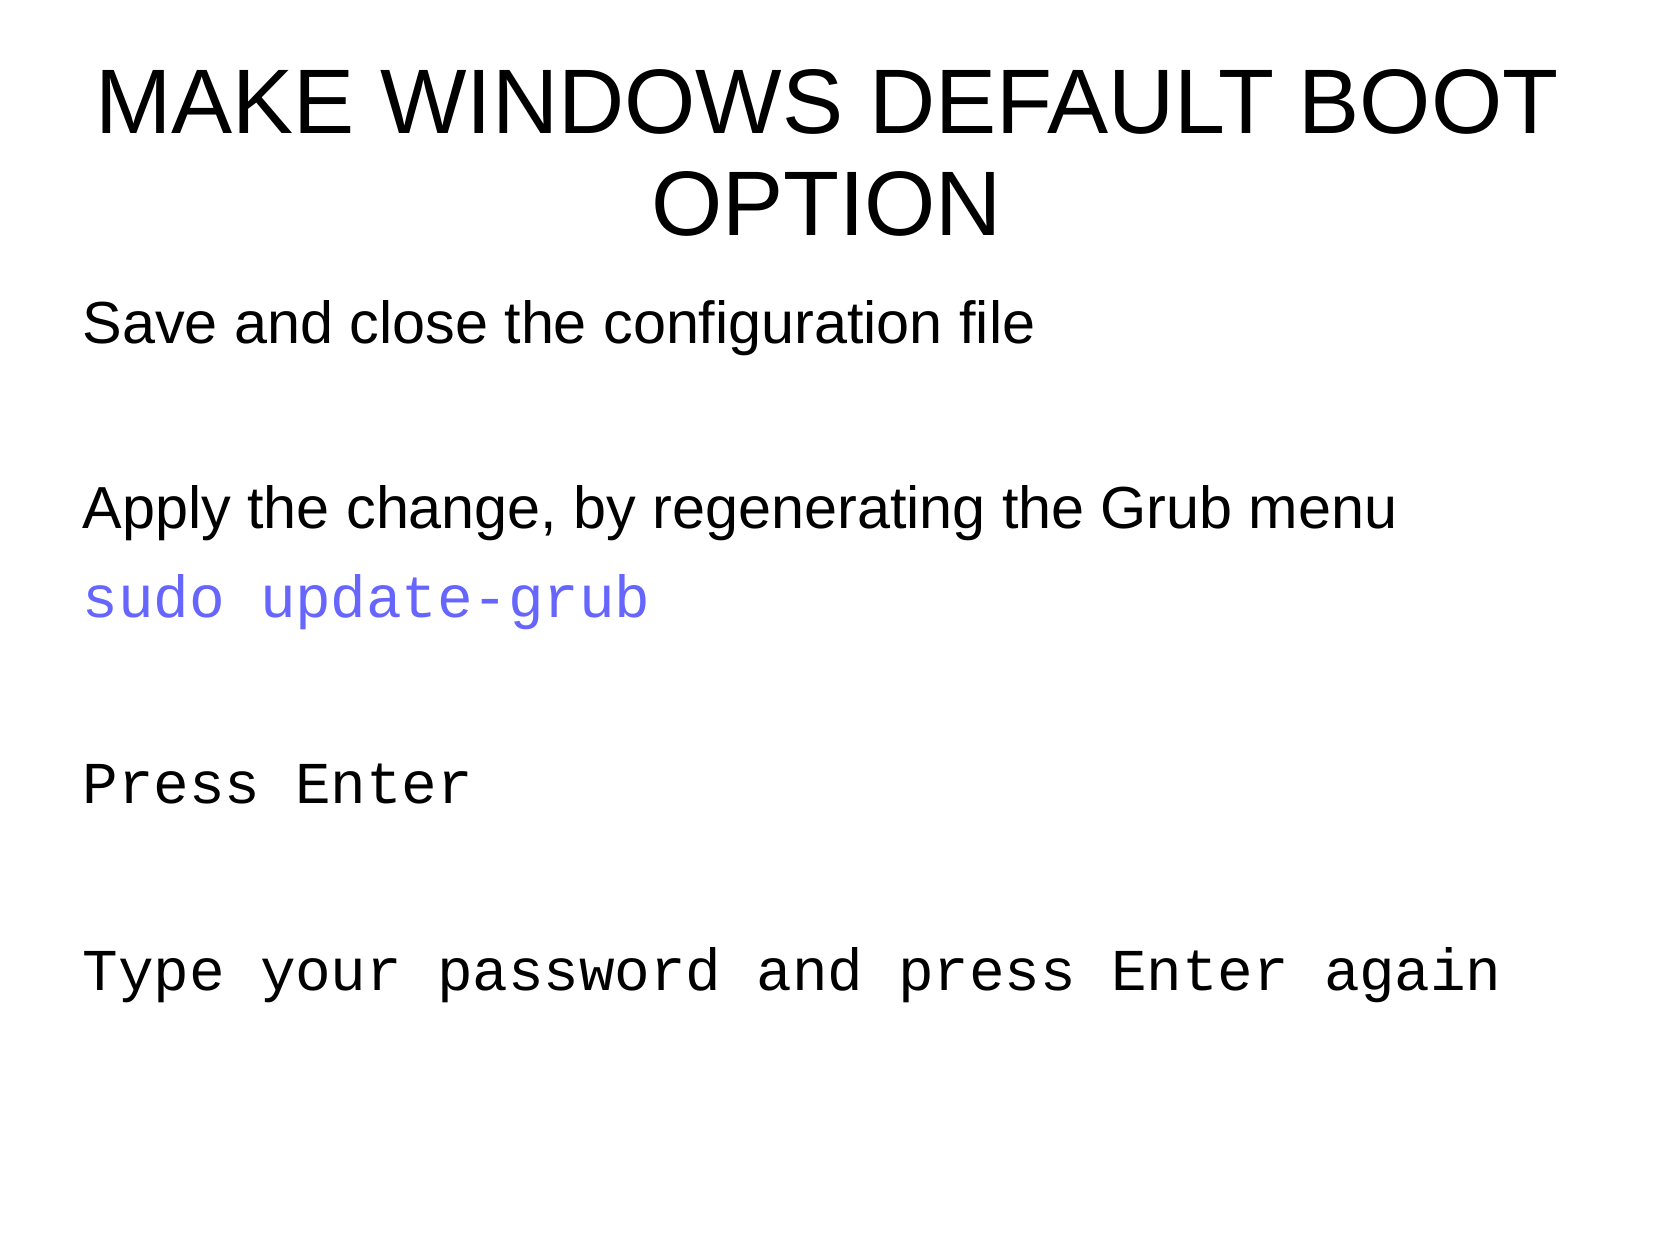

# MAKE WINDOWS DEFAULT BOOT OPTION
Save and close the configuration file
Apply the change, by regenerating the Grub menu
sudo update-grub
Press Enter
Type your password and press Enter again